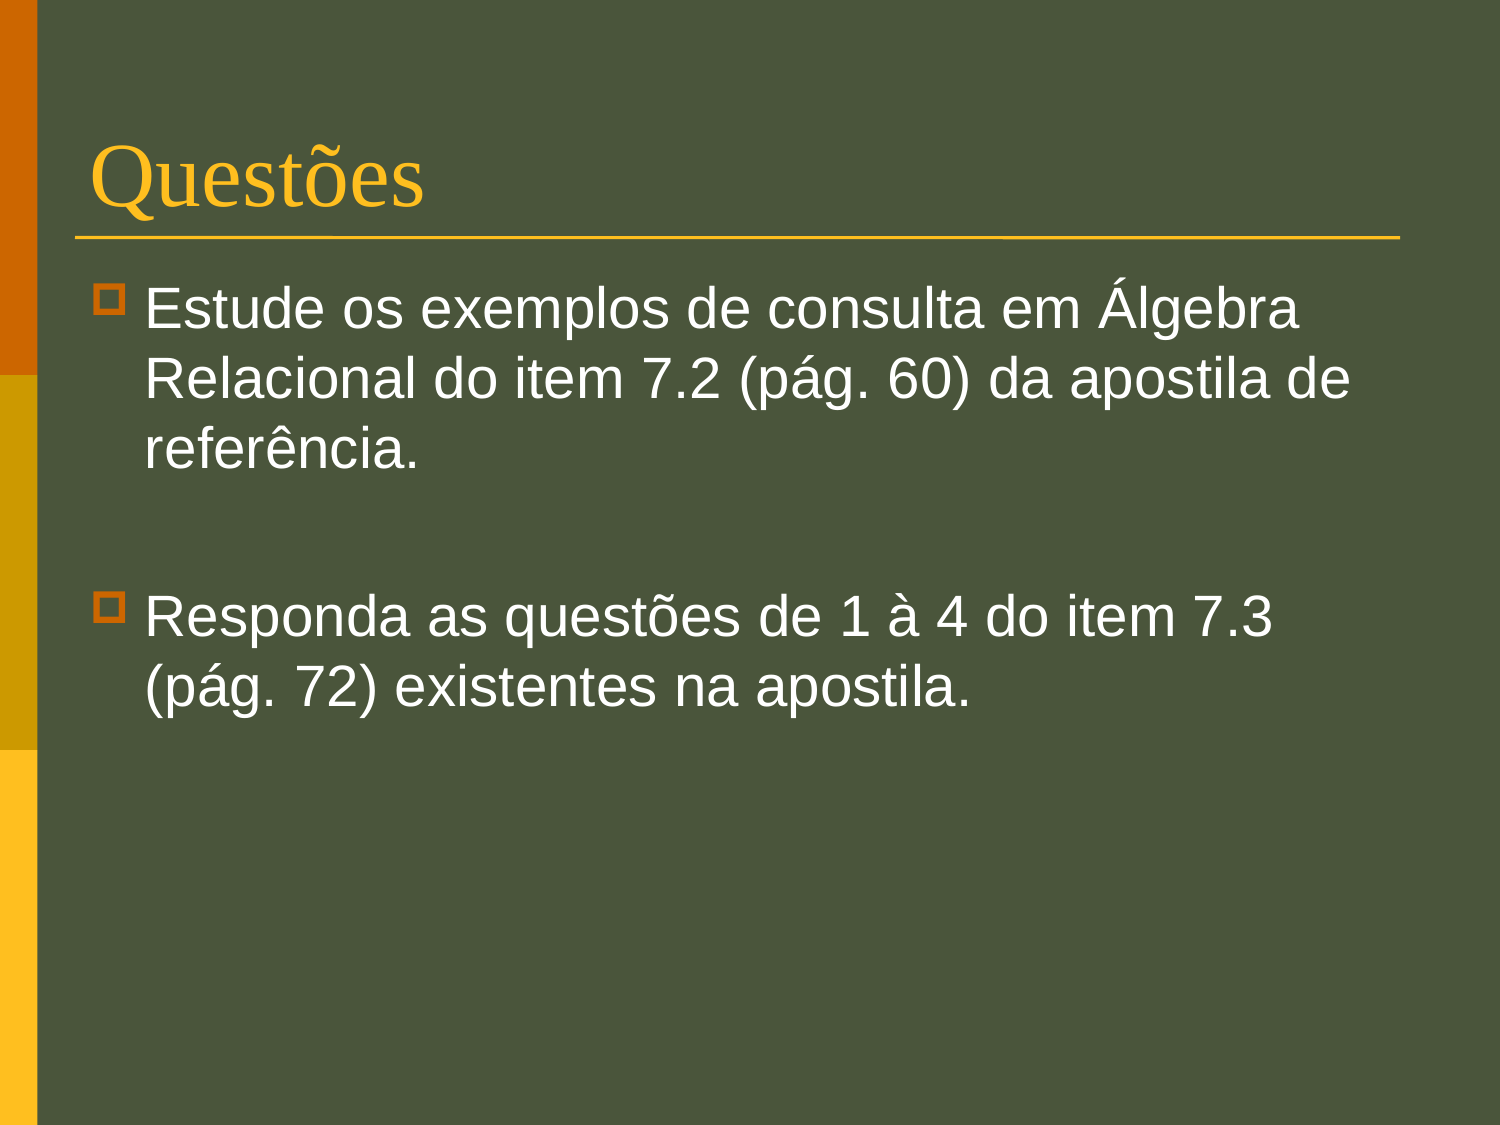

# Questões
Estude os exemplos de consulta em Álgebra Relacional do item 7.2 (pág. 60) da apostila de referência.
Responda as questões de 1 à 4 do item 7.3 (pág. 72) existentes na apostila.